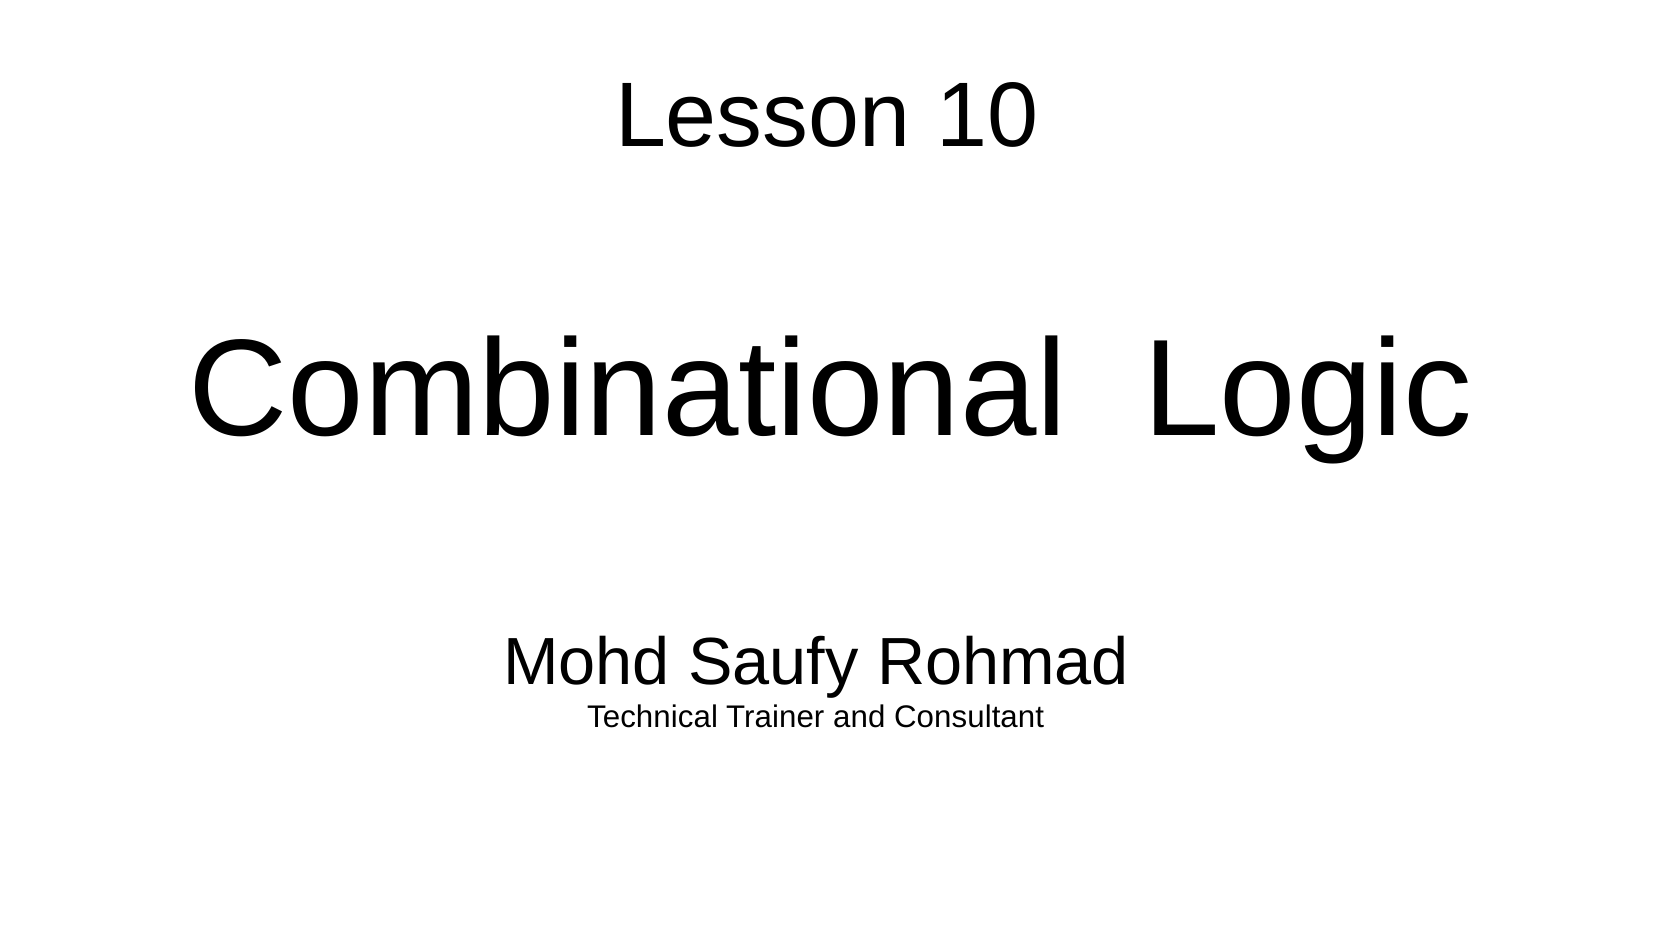

# Lesson 10
Combinational Logic
Mohd Saufy Rohmad
Technical Trainer and Consultant